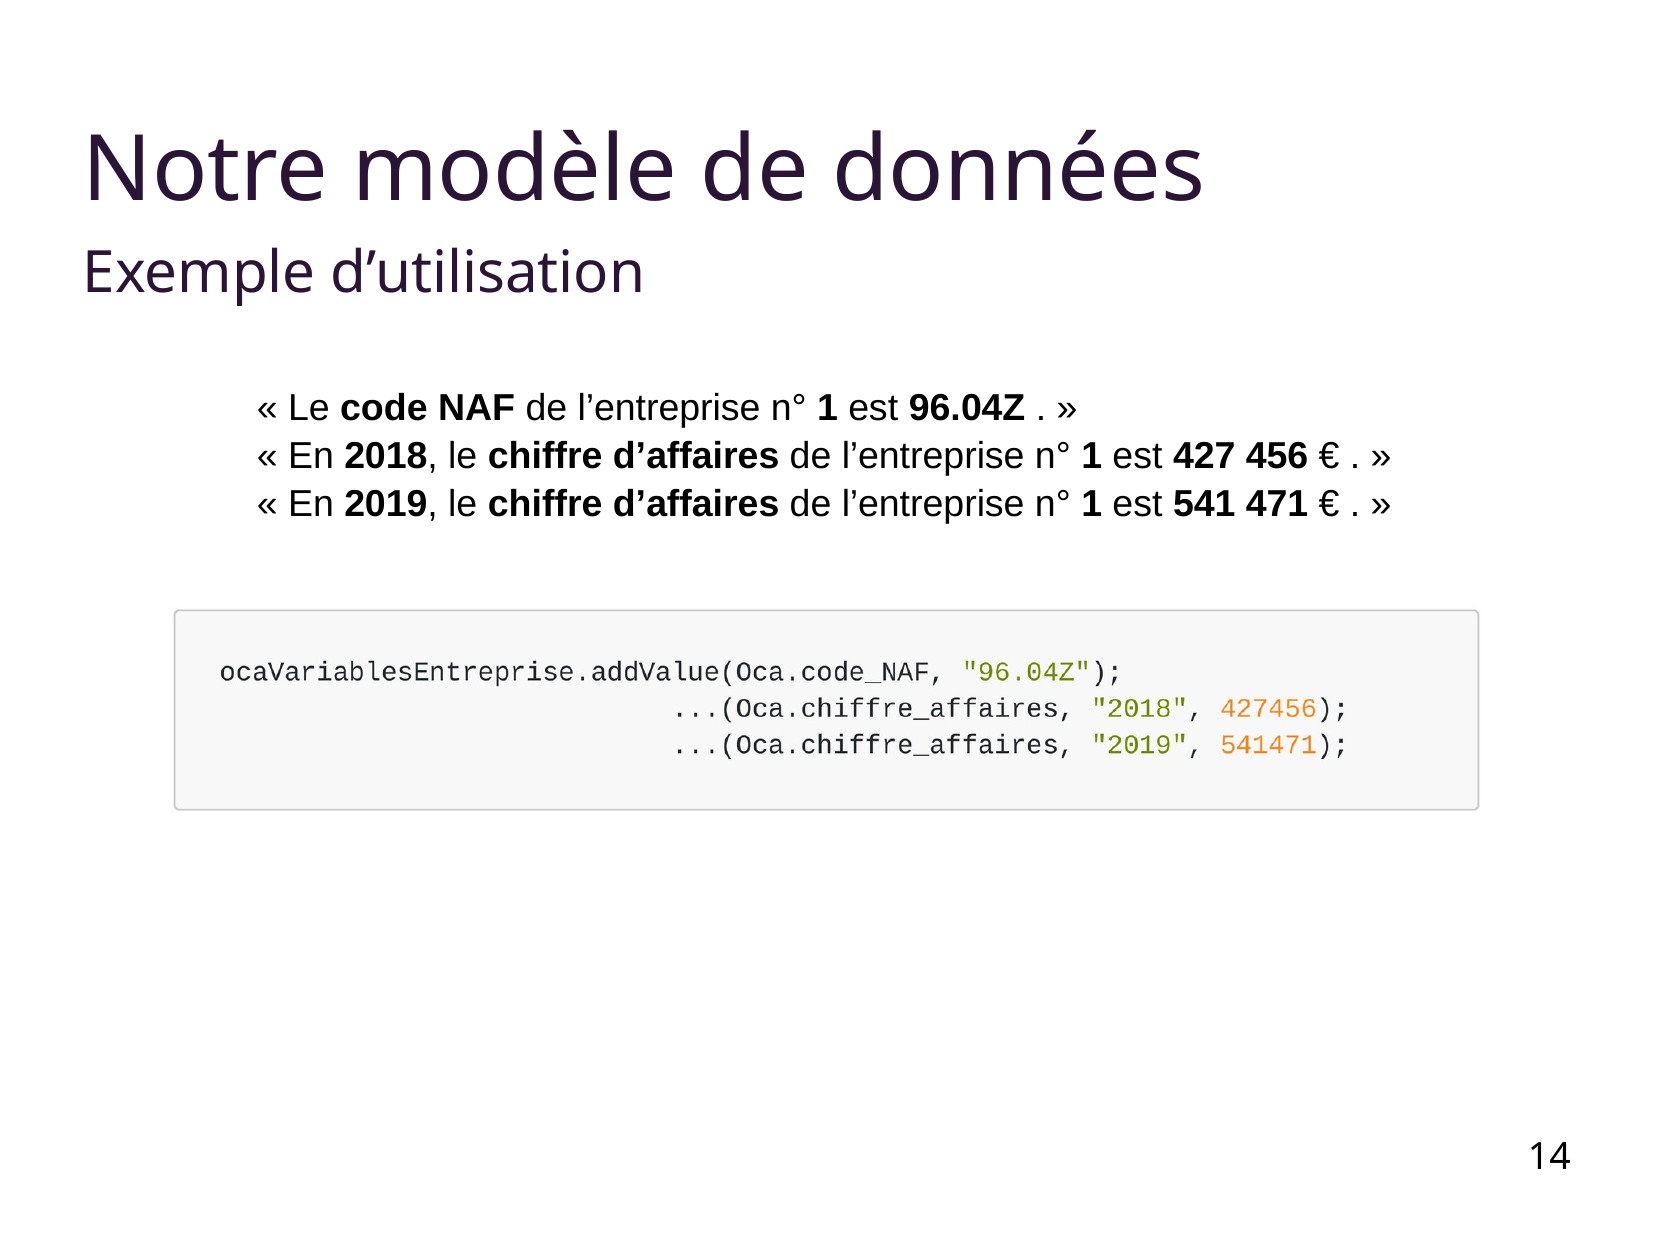

# Notre modèle de données Exemple d’utilisation
« Le code NAF de l’entreprise n° 1 est 96.04Z . »
« En 2018, le chiffre d’affaires de l’entreprise n° 1 est 427 456 € . »
« En 2019, le chiffre d’affaires de l’entreprise n° 1 est 541 471 € . »
14